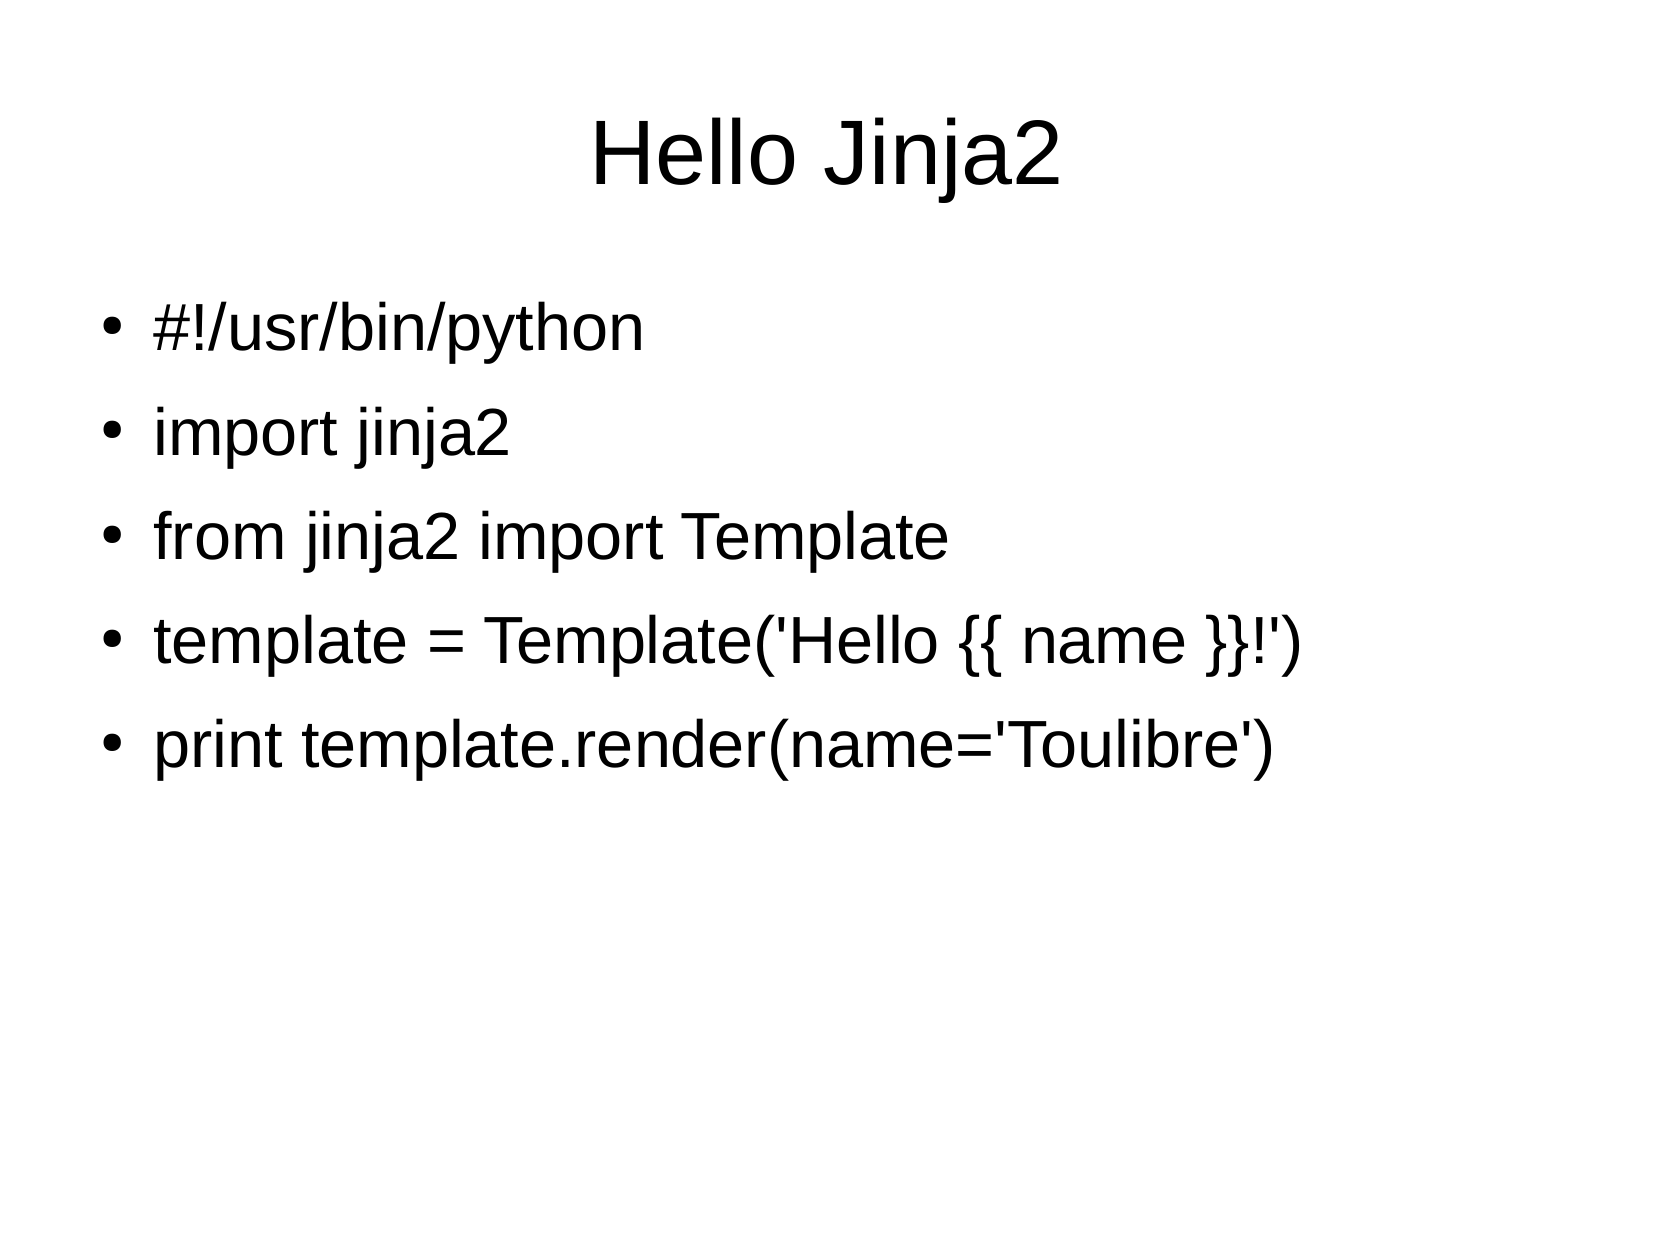

# Hello Jinja2
#!/usr/bin/python
import jinja2
from jinja2 import Template
template = Template('Hello {{ name }}!')
print template.render(name='Toulibre')